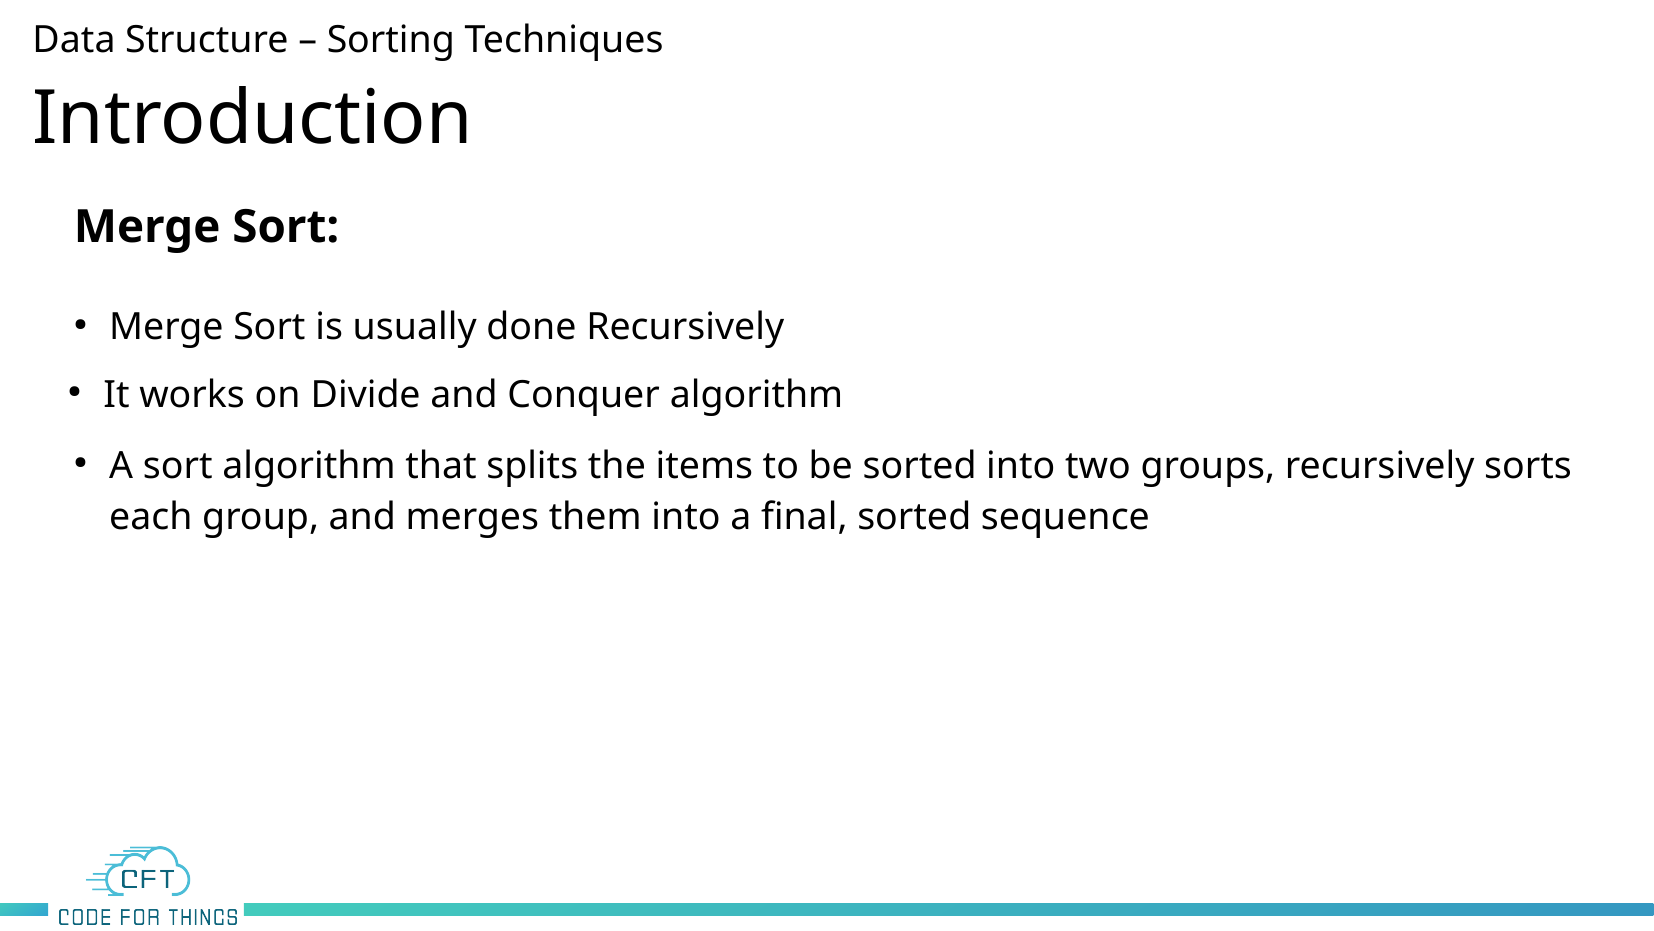

# Data Structure – Sorting Techniques Introduction
 Merge Sort:
Merge Sort is usually done Recursively
It works on Divide and Conquer algorithm
A sort algorithm that splits the items to be sorted into two groups, recursively sorts each group, and merges them into a final, sorted sequence